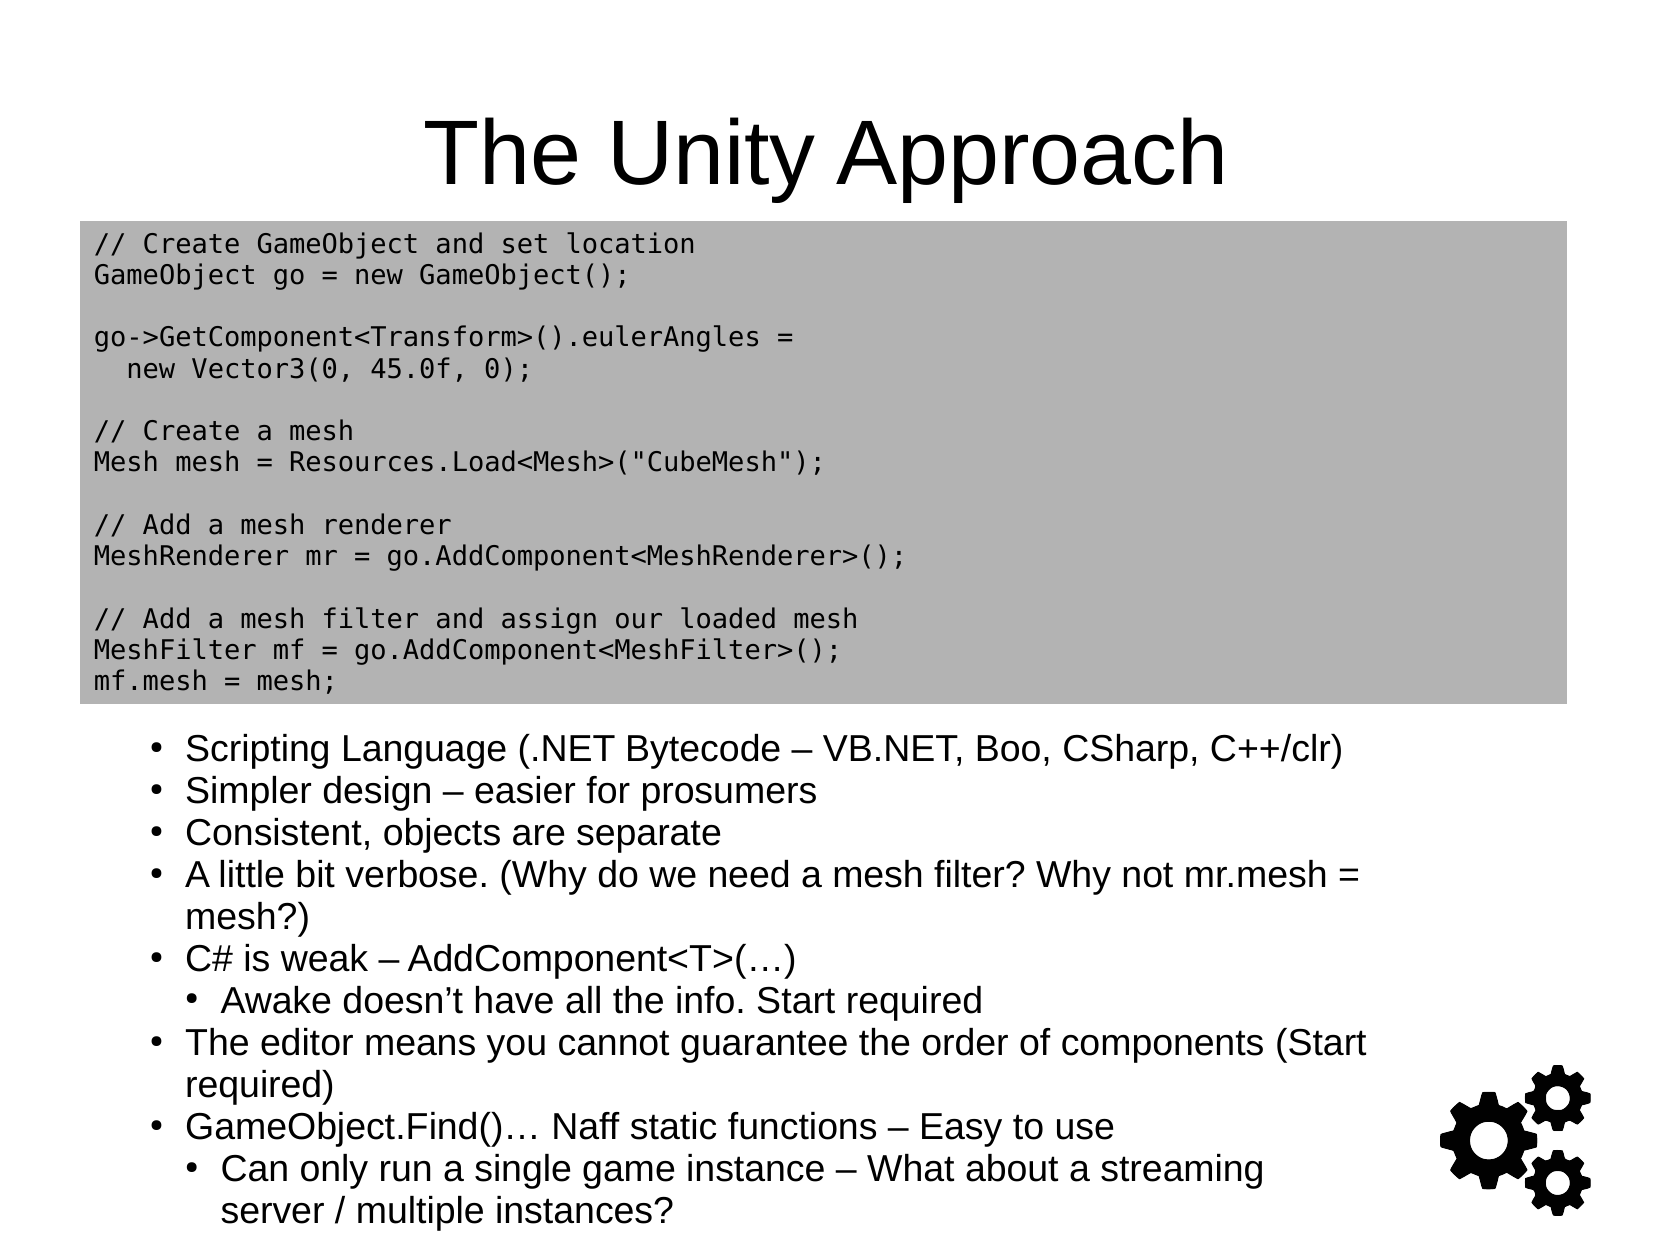

# The Unity Approach
| // Create GameObject and set location GameObject go = new GameObject(); go->GetComponent<Transform>().eulerAngles = new Vector3(0, 45.0f, 0); // Create a mesh Mesh mesh = Resources.Load<Mesh>("CubeMesh"); // Add a mesh renderer MeshRenderer mr = go.AddComponent<MeshRenderer>(); // Add a mesh filter and assign our loaded mesh MeshFilter mf = go.AddComponent<MeshFilter>(); mf.mesh = mesh; |
| --- |
Scripting Language (.NET Bytecode – VB.NET, Boo, CSharp, C++/clr)
Simpler design – easier for prosumers
Consistent, objects are separate
A little bit verbose. (Why do we need a mesh filter? Why not mr.mesh = mesh?)
C# is weak – AddComponent<T>(…)
Awake doesn’t have all the info. Start required
The editor means you cannot guarantee the order of components (Start required)
GameObject.Find()… Naff static functions – Easy to use
Can only run a single game instance – What about a streaming server / multiple instances?